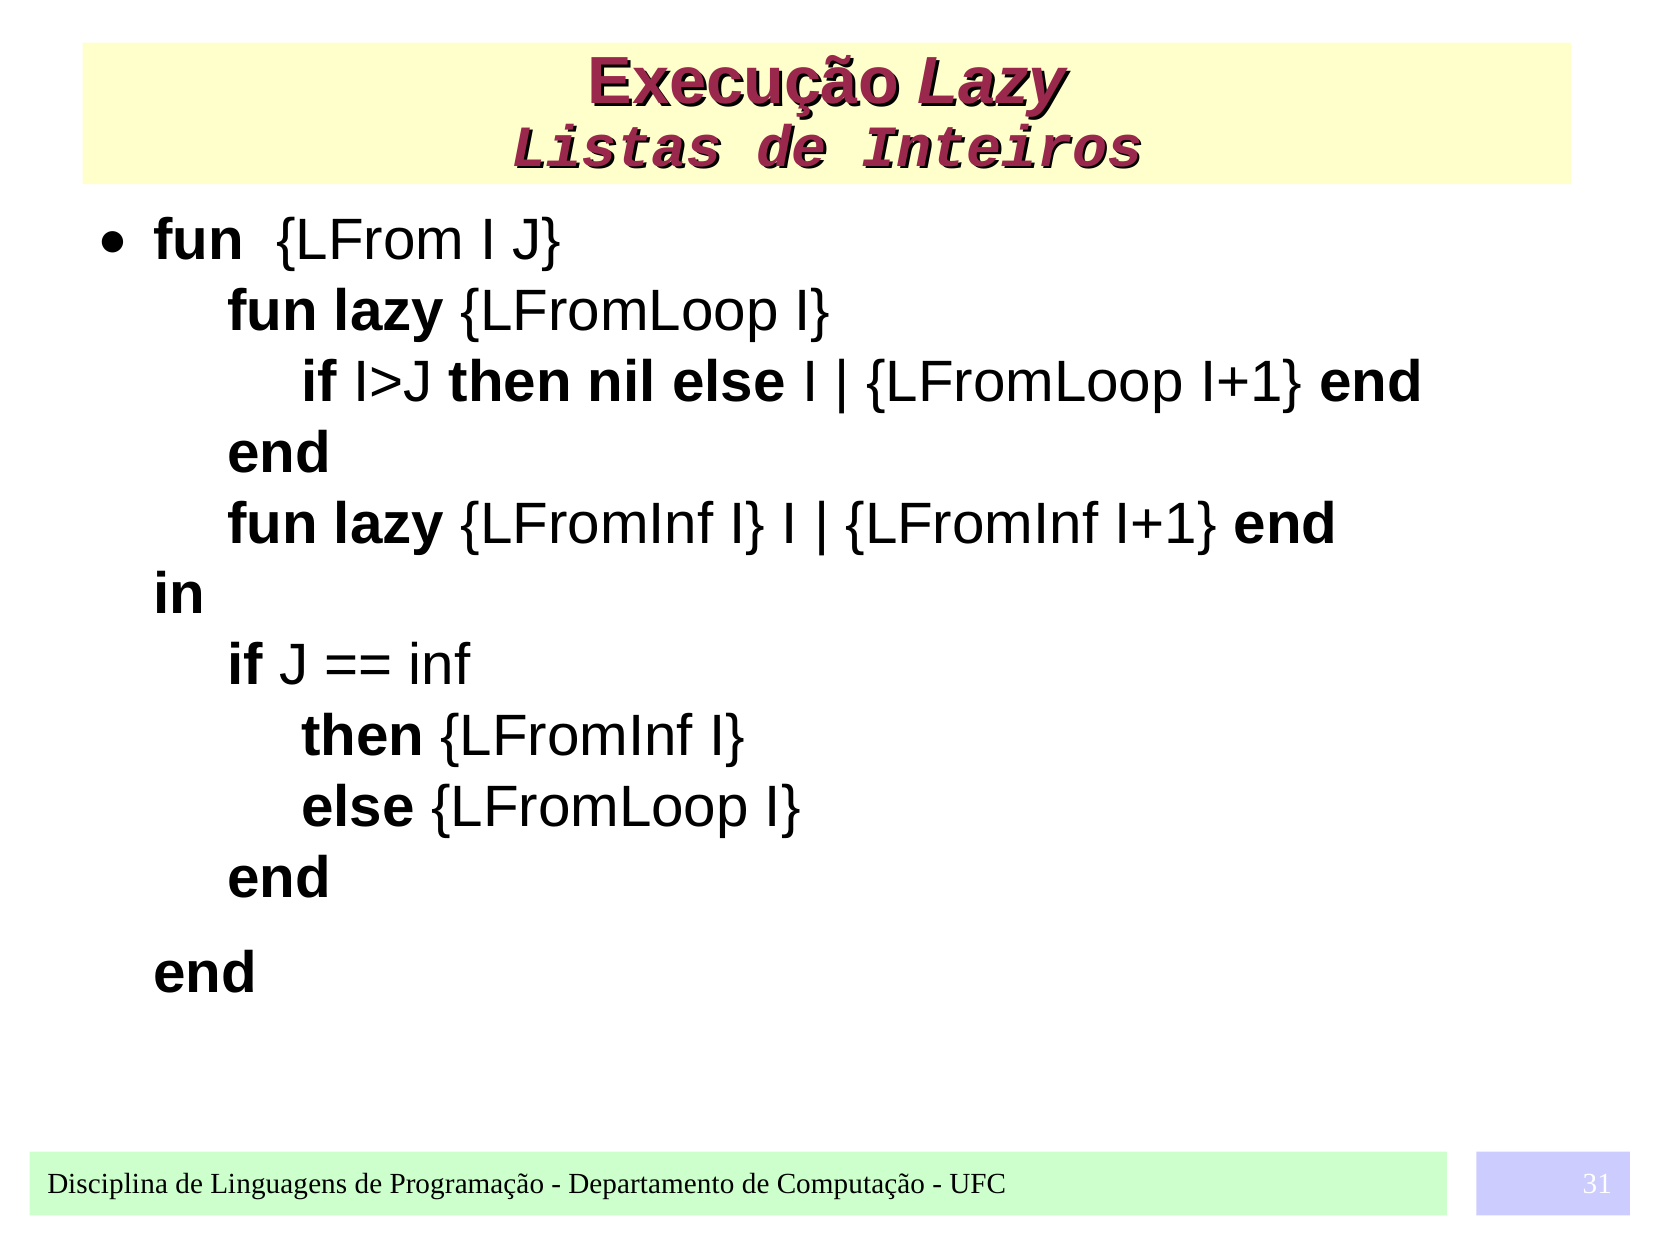

# Execução Lazy Listas de Inteiros
fun {LFrom I J}
	fun lazy {LFromLoop I}
		if I>J then nil else I | {LFromLoop I+1} end
	end
	fun lazy {LFromInf I} I | {LFromInf I+1} end
in
	if J == inf
		then {LFromInf I}
		else {LFromLoop I}
	end
end
Disciplina de Linguagens de Programação - Departamento de Computação - UFC
31